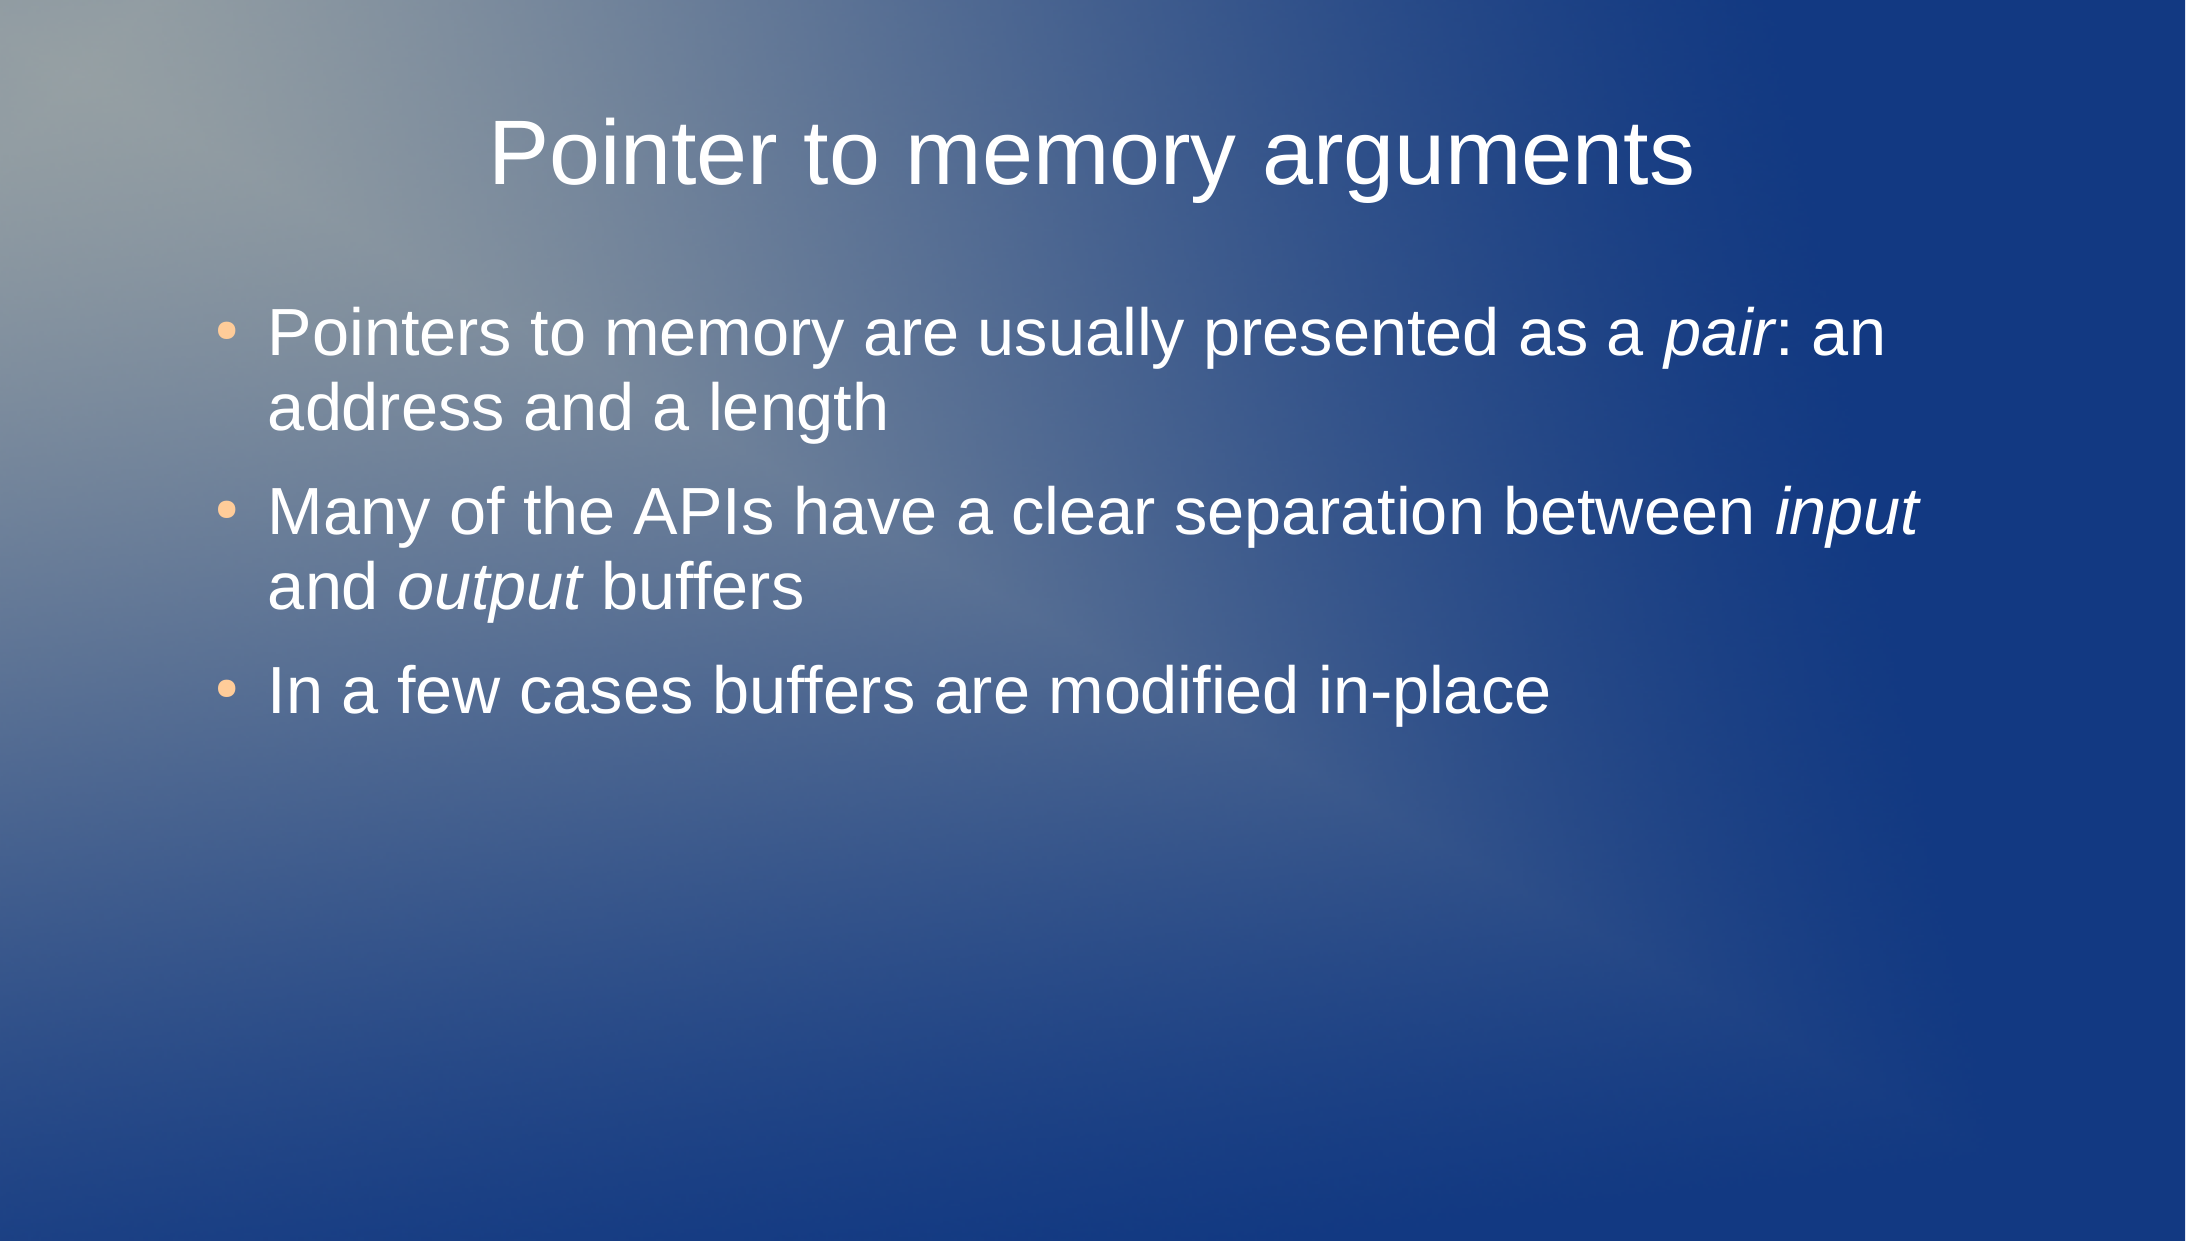

# Pointer to memory arguments
Pointers to memory are usually presented as a pair: an address and a length
Many of the APIs have a clear separation between input and output buffers
In a few cases buffers are modified in-place